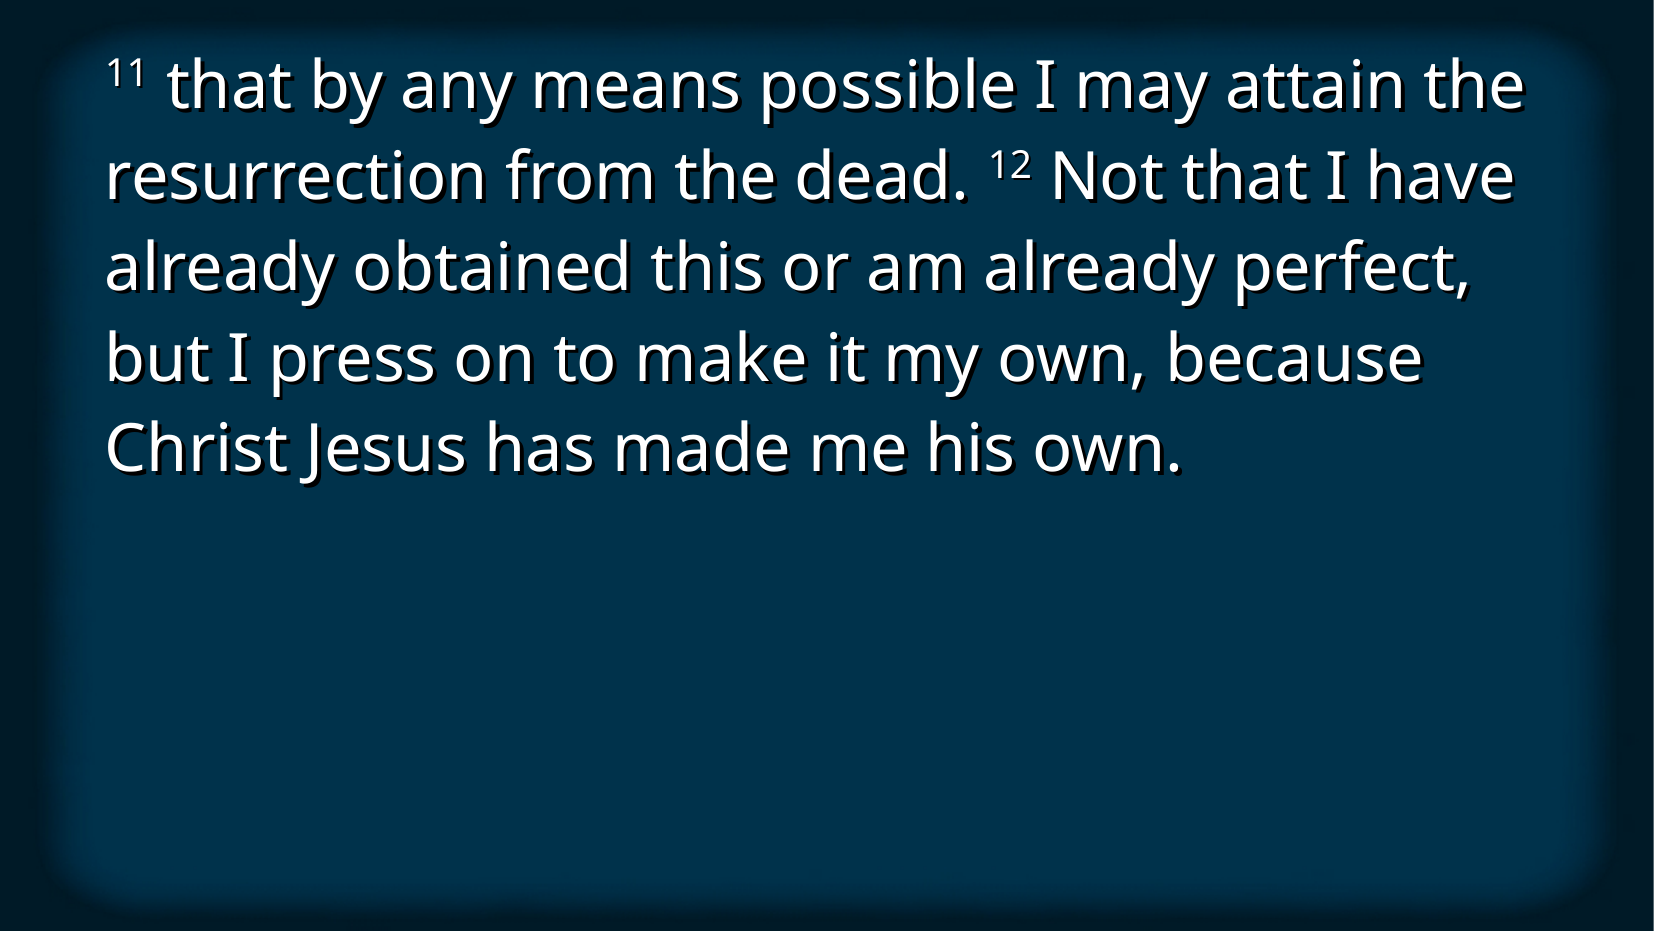

11 that by any means possible I may attain the resurrection from the dead. 12 Not that I have already obtained this or am already perfect, but I press on to make it my own, because Christ Jesus has made me his own.